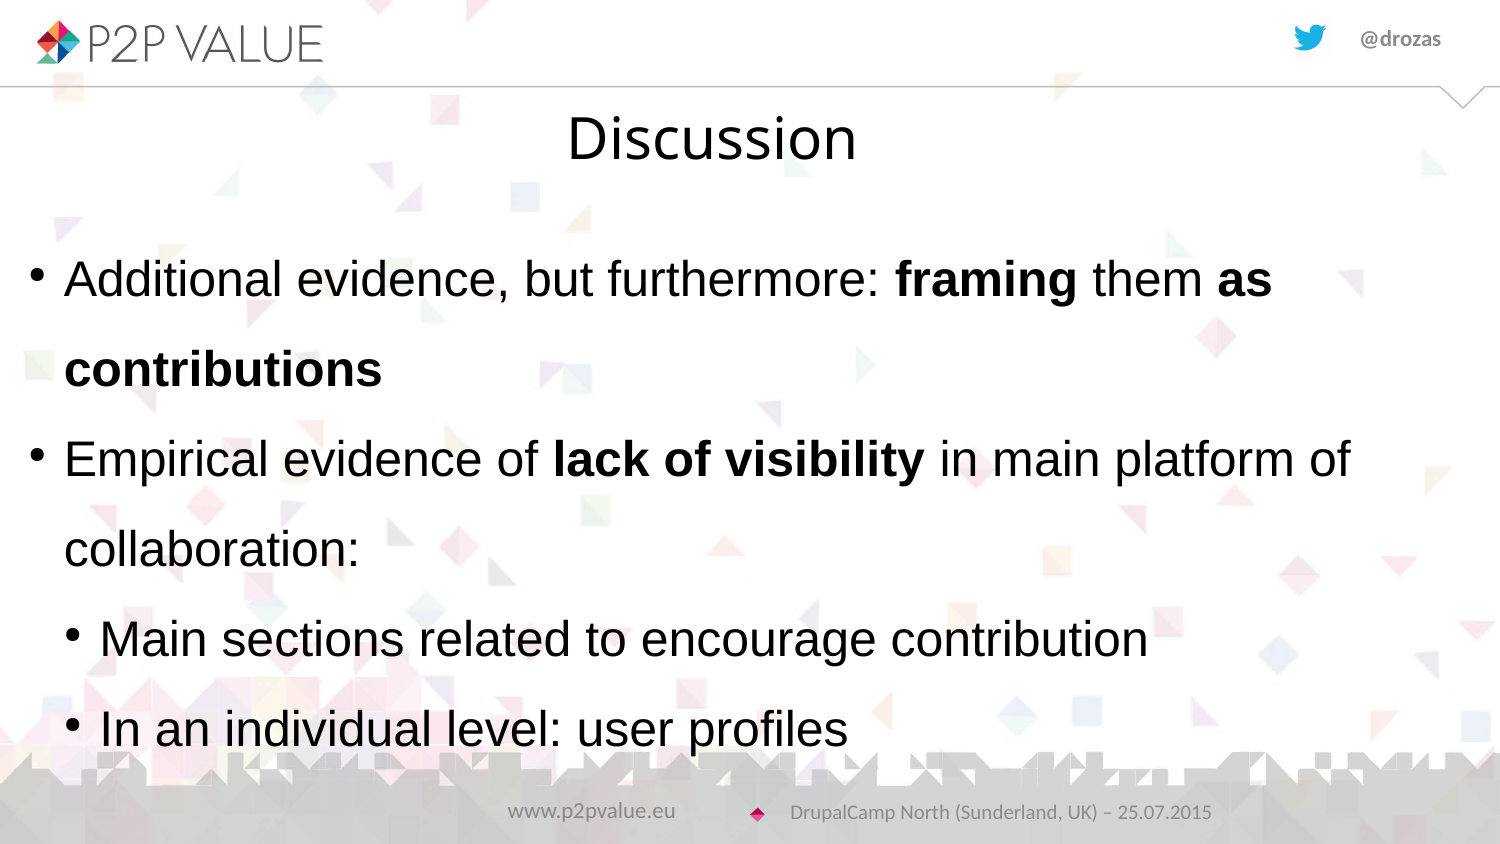

@drozas
# Discussion
Additional evidence, but furthermore: framing them as contributions
Empirical evidence of lack of visibility in main platform of collaboration:
Main sections related to encourage contribution
In an individual level: user profiles
DrupalCamp North (Sunderland, UK) – 25.07.2015
www.p2pvalue.eu